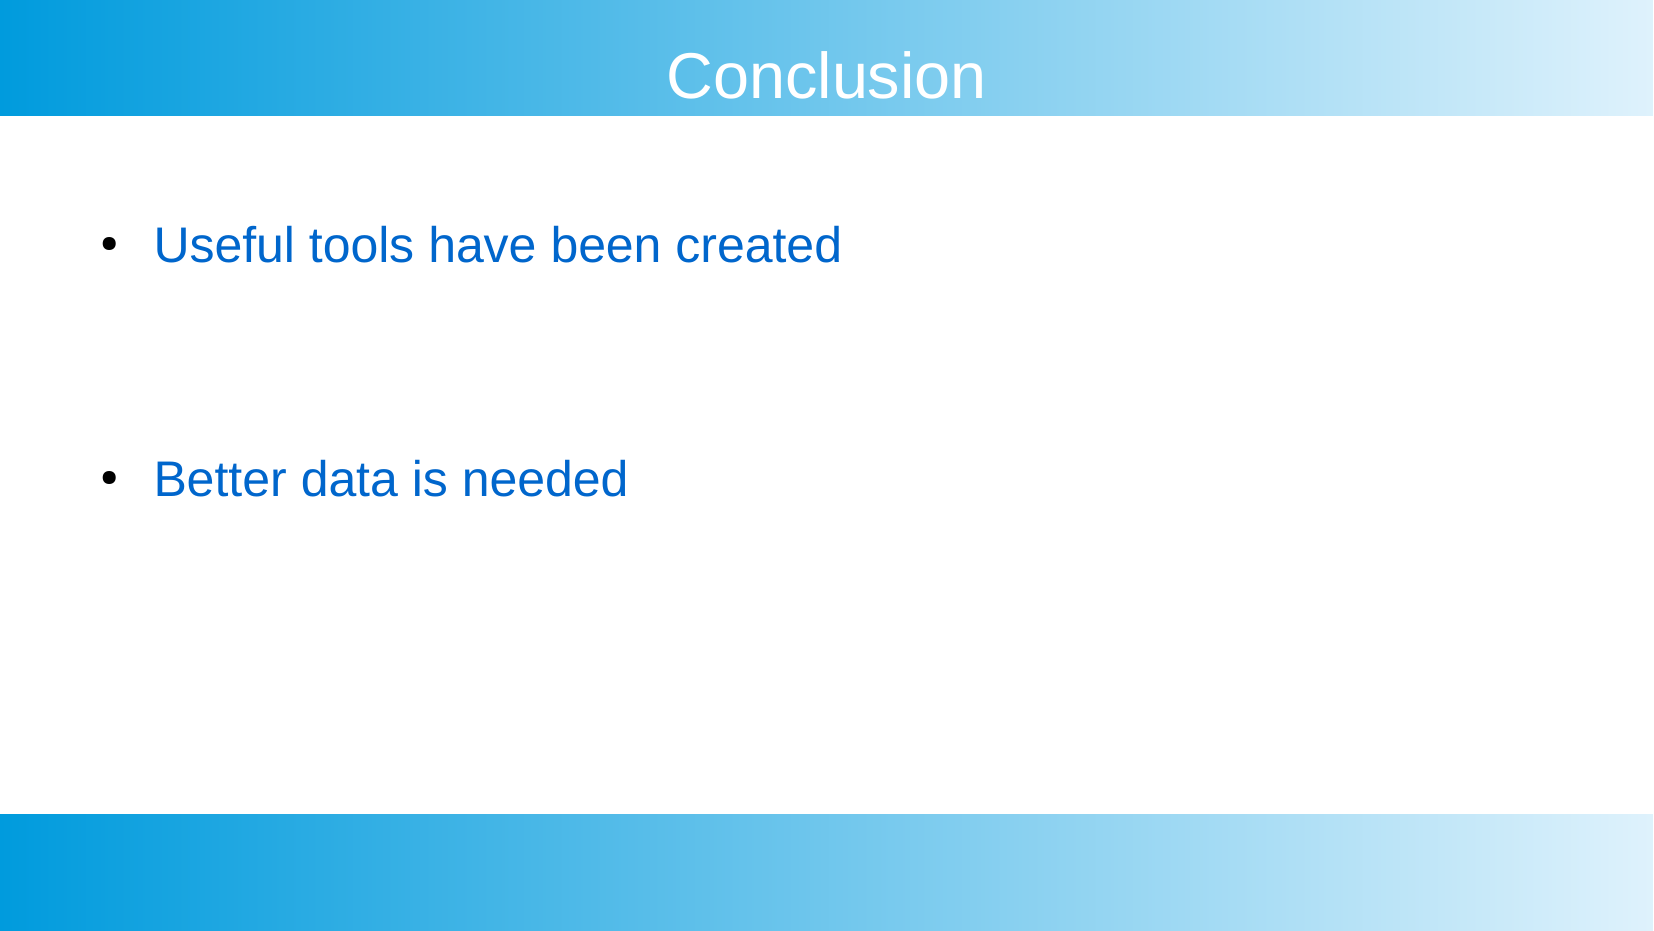

# Conclusion
Useful tools have been created
Better data is needed